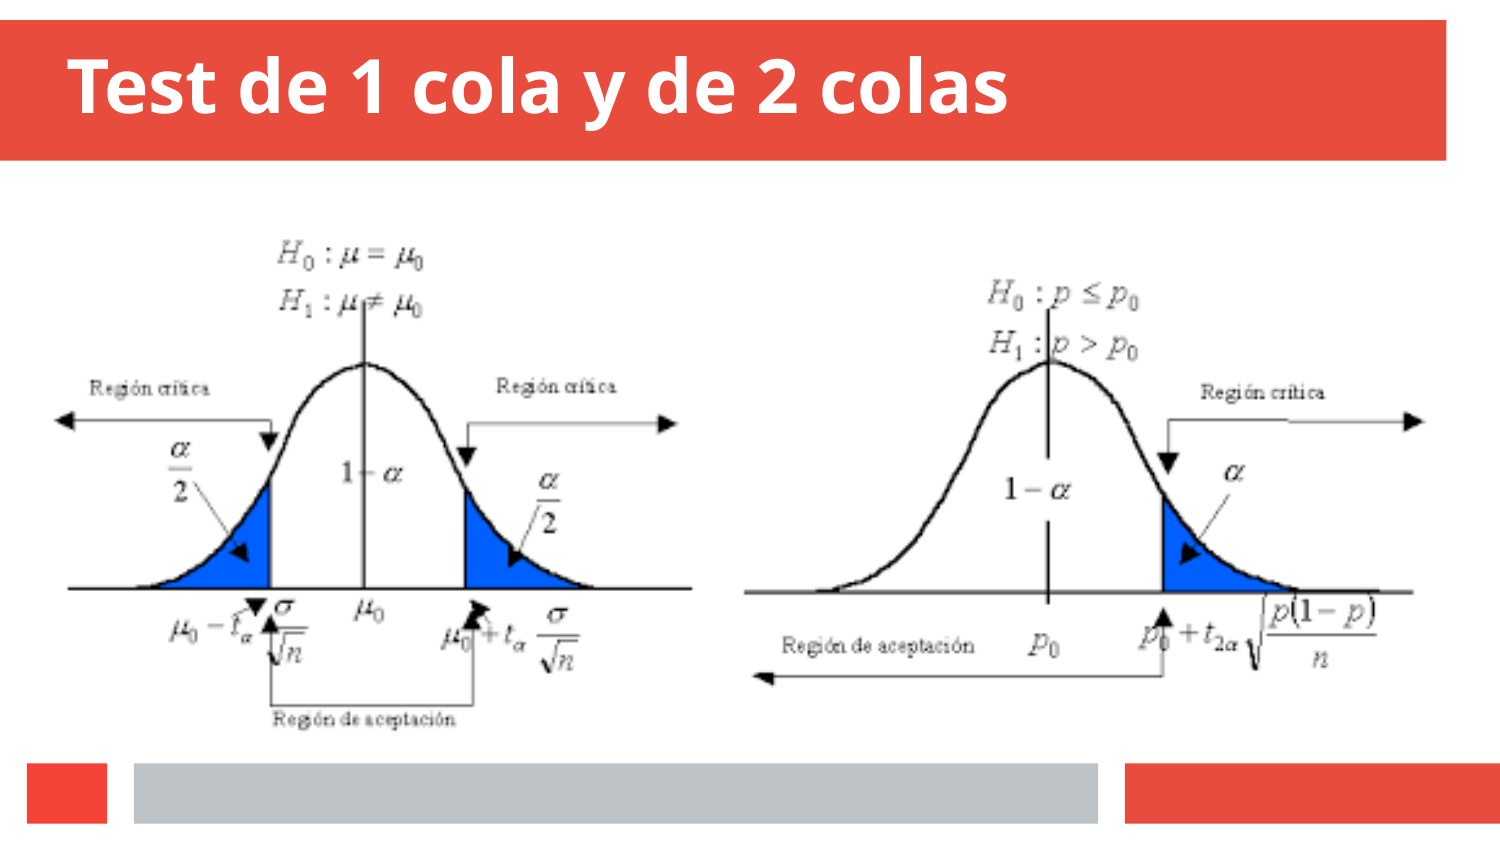

# Test de 1 cola y de 2 colas